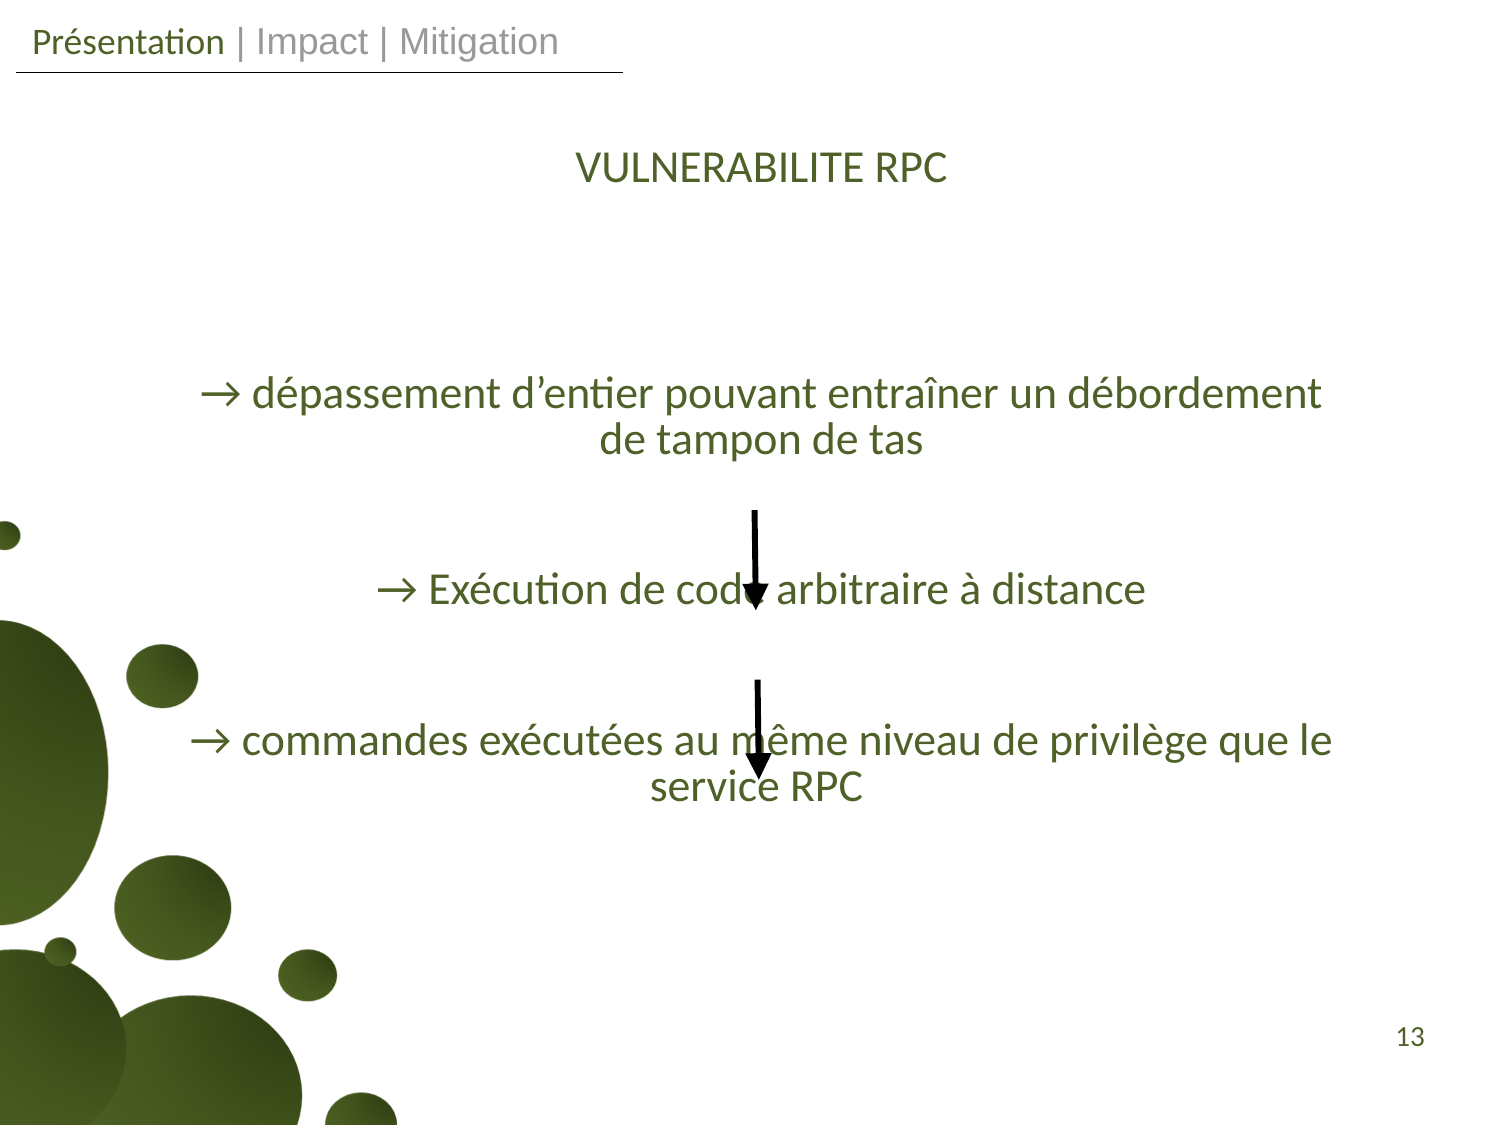

Présentation | Impact | Mitigation
VULNERABILITE RPC
→ dépassement d’entier pouvant entraîner un débordement de tampon de tas
→ Exécution de code arbitraire à distance
→ commandes exécutées au même niveau de privilège que le service RPC
13